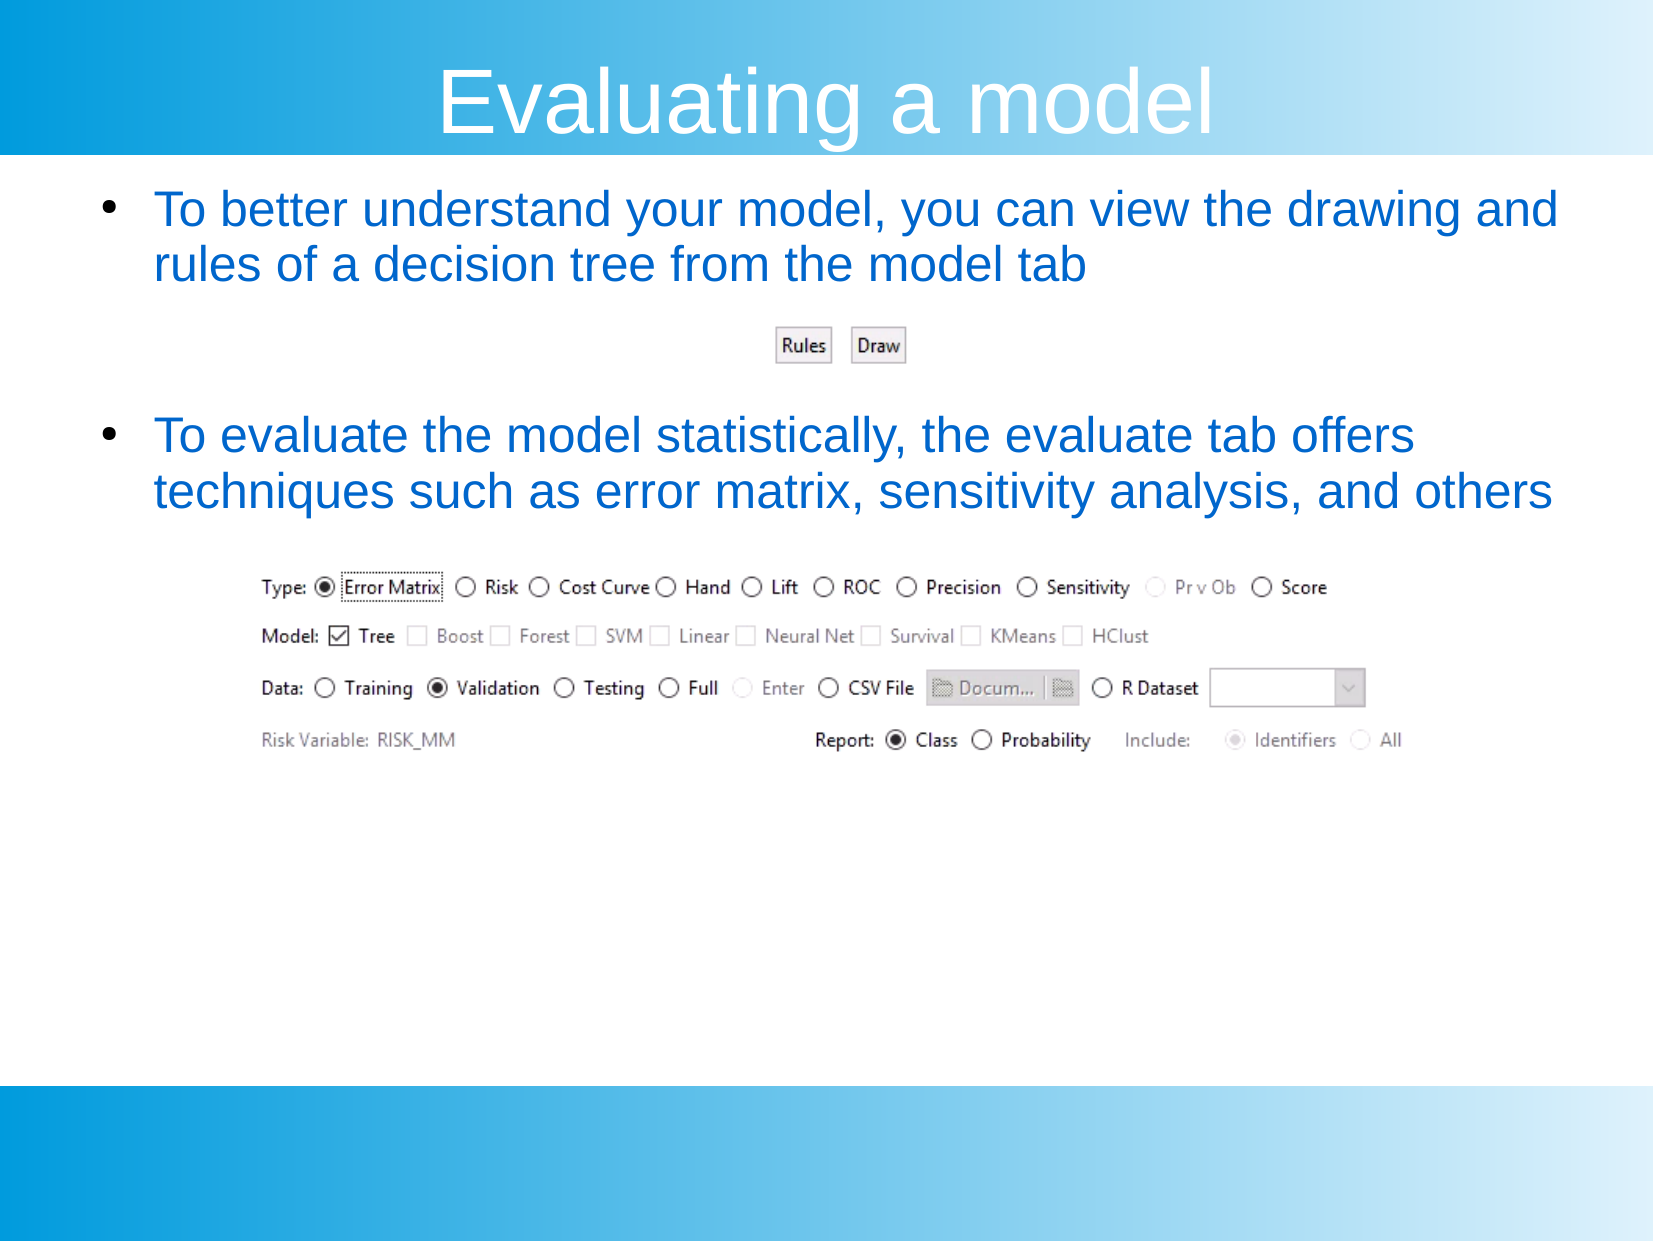

# Evaluating a model
To better understand your model, you can view the drawing and rules of a decision tree from the model tab
To evaluate the model statistically, the evaluate tab offers techniques such as error matrix, sensitivity analysis, and others